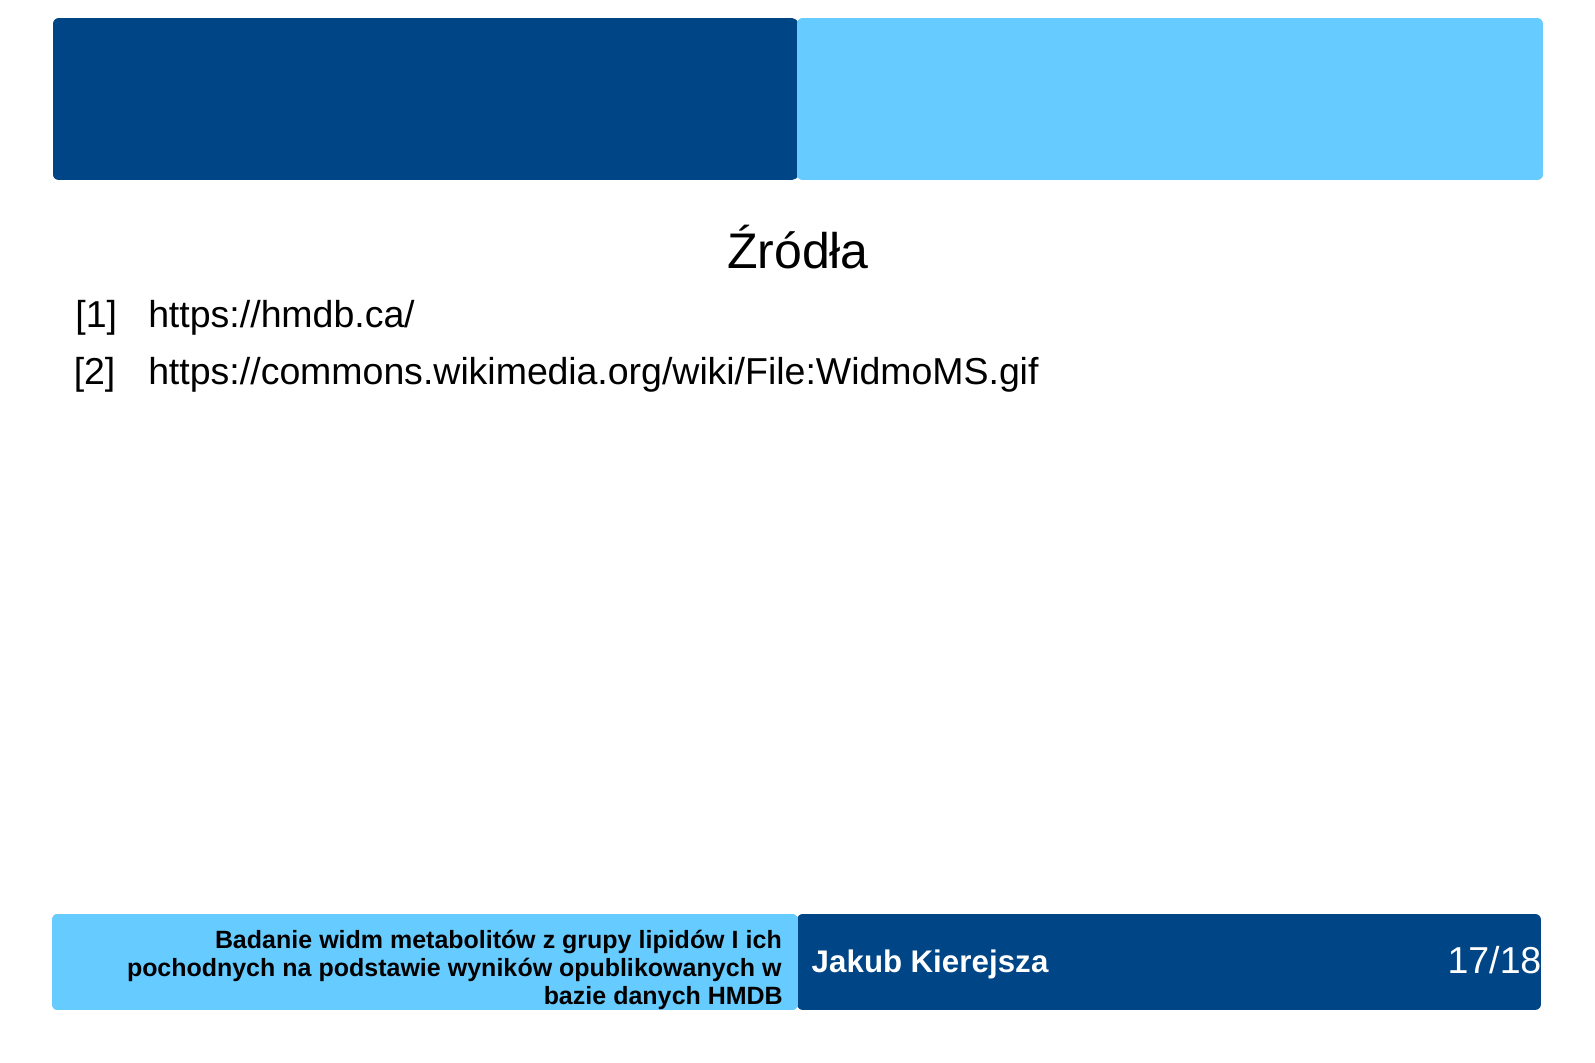

# Źródła
| [1] | https://hmdb.ca/ |
| --- | --- |
| [2] | https://commons.wikimedia.org/wiki/File:WidmoMS.gif |
| | |
| | |
| | |
Jakub Kierejsza
Badanie widm metabolitów z grupy lipidów I ich pochodnych na podstawie wyników opublikowanych w bazie danych HMDB